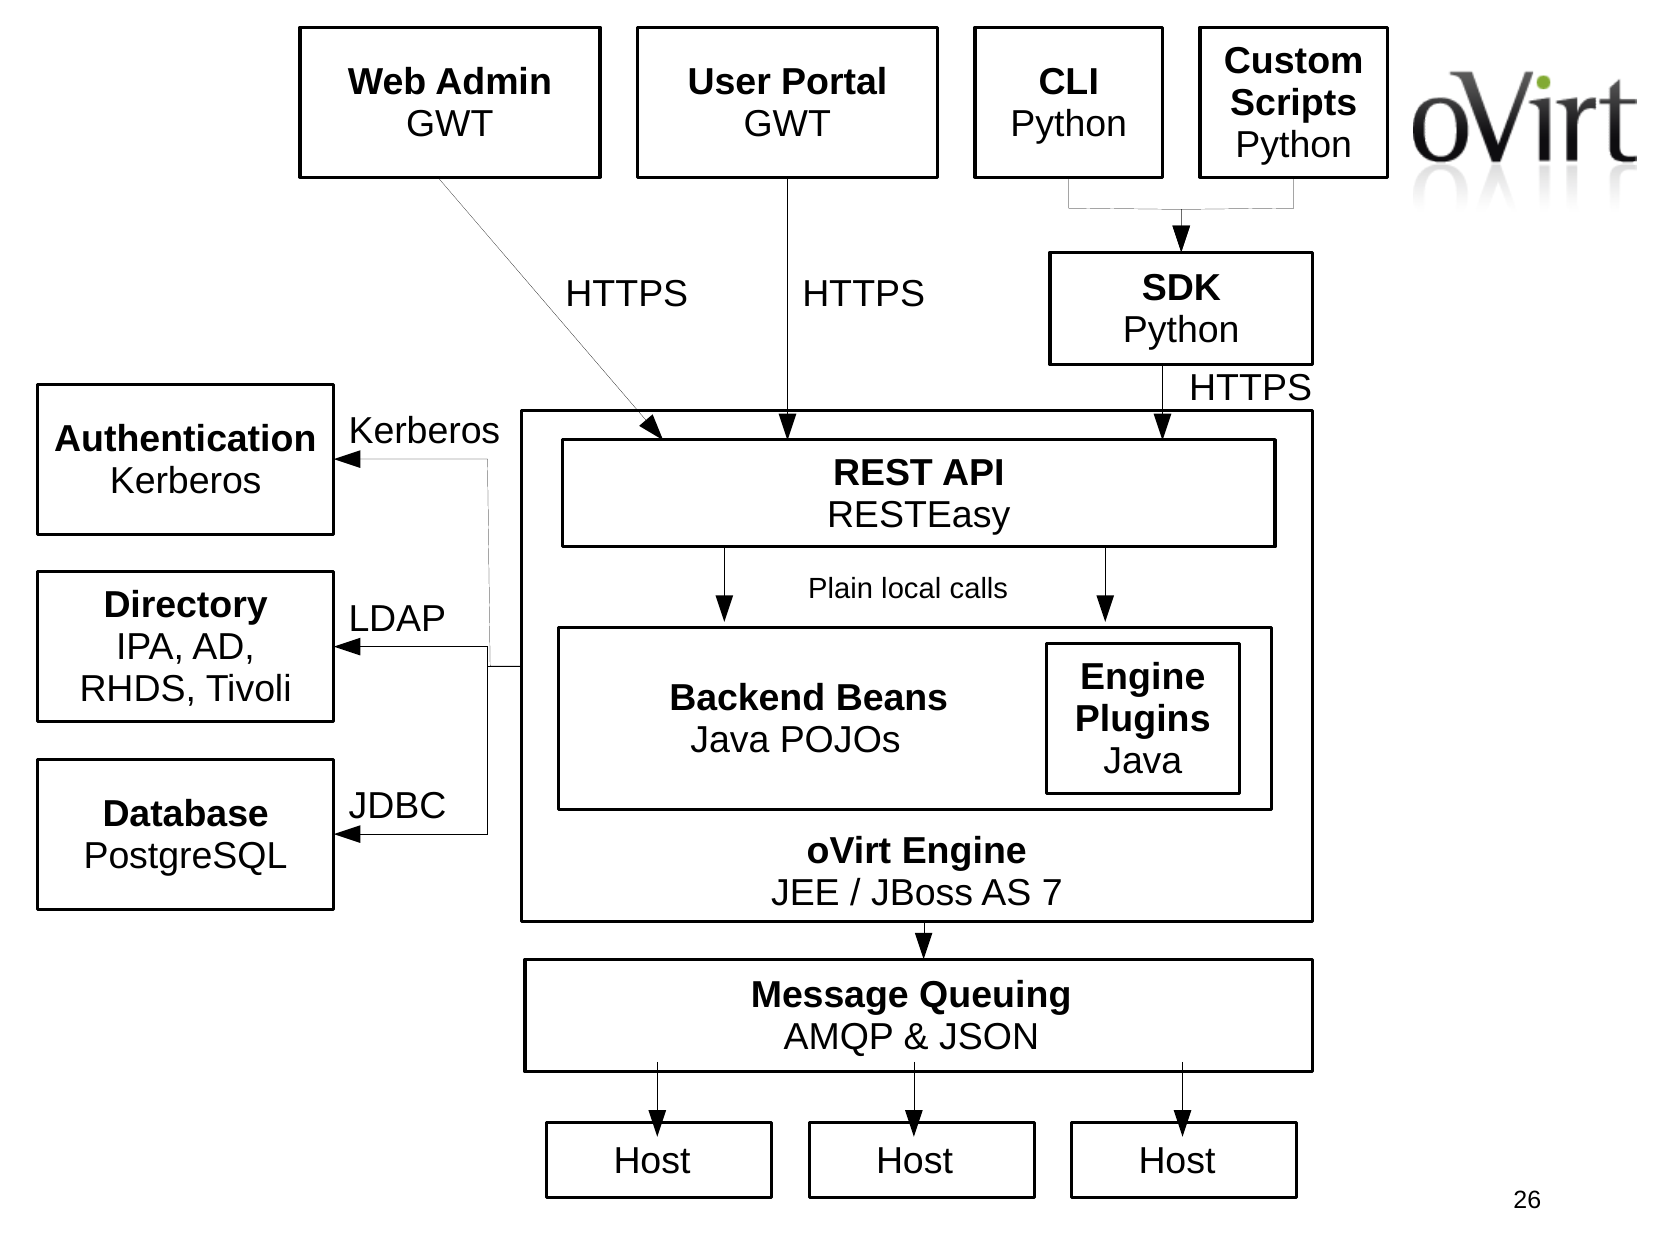

Web Admin
GWT
User Portal
GWT
CLI
Python
Custom
Scripts
Python
SDK
Python
HTTPS
HTTPS
HTTPS
Authentication
Kerberos
Kerberos
oVirt Engine
JEE / JBoss AS 7
REST API
RESTEasy
Plain local calls
Directory
IPA, AD,
RHDS, Tivoli
LDAP
 Backend Beans
 Java POJOs
Engine
Plugins
Java
Database
PostgreSQL
JDBC
Message Queuing
AMQP & JSON
Host
Host
Host